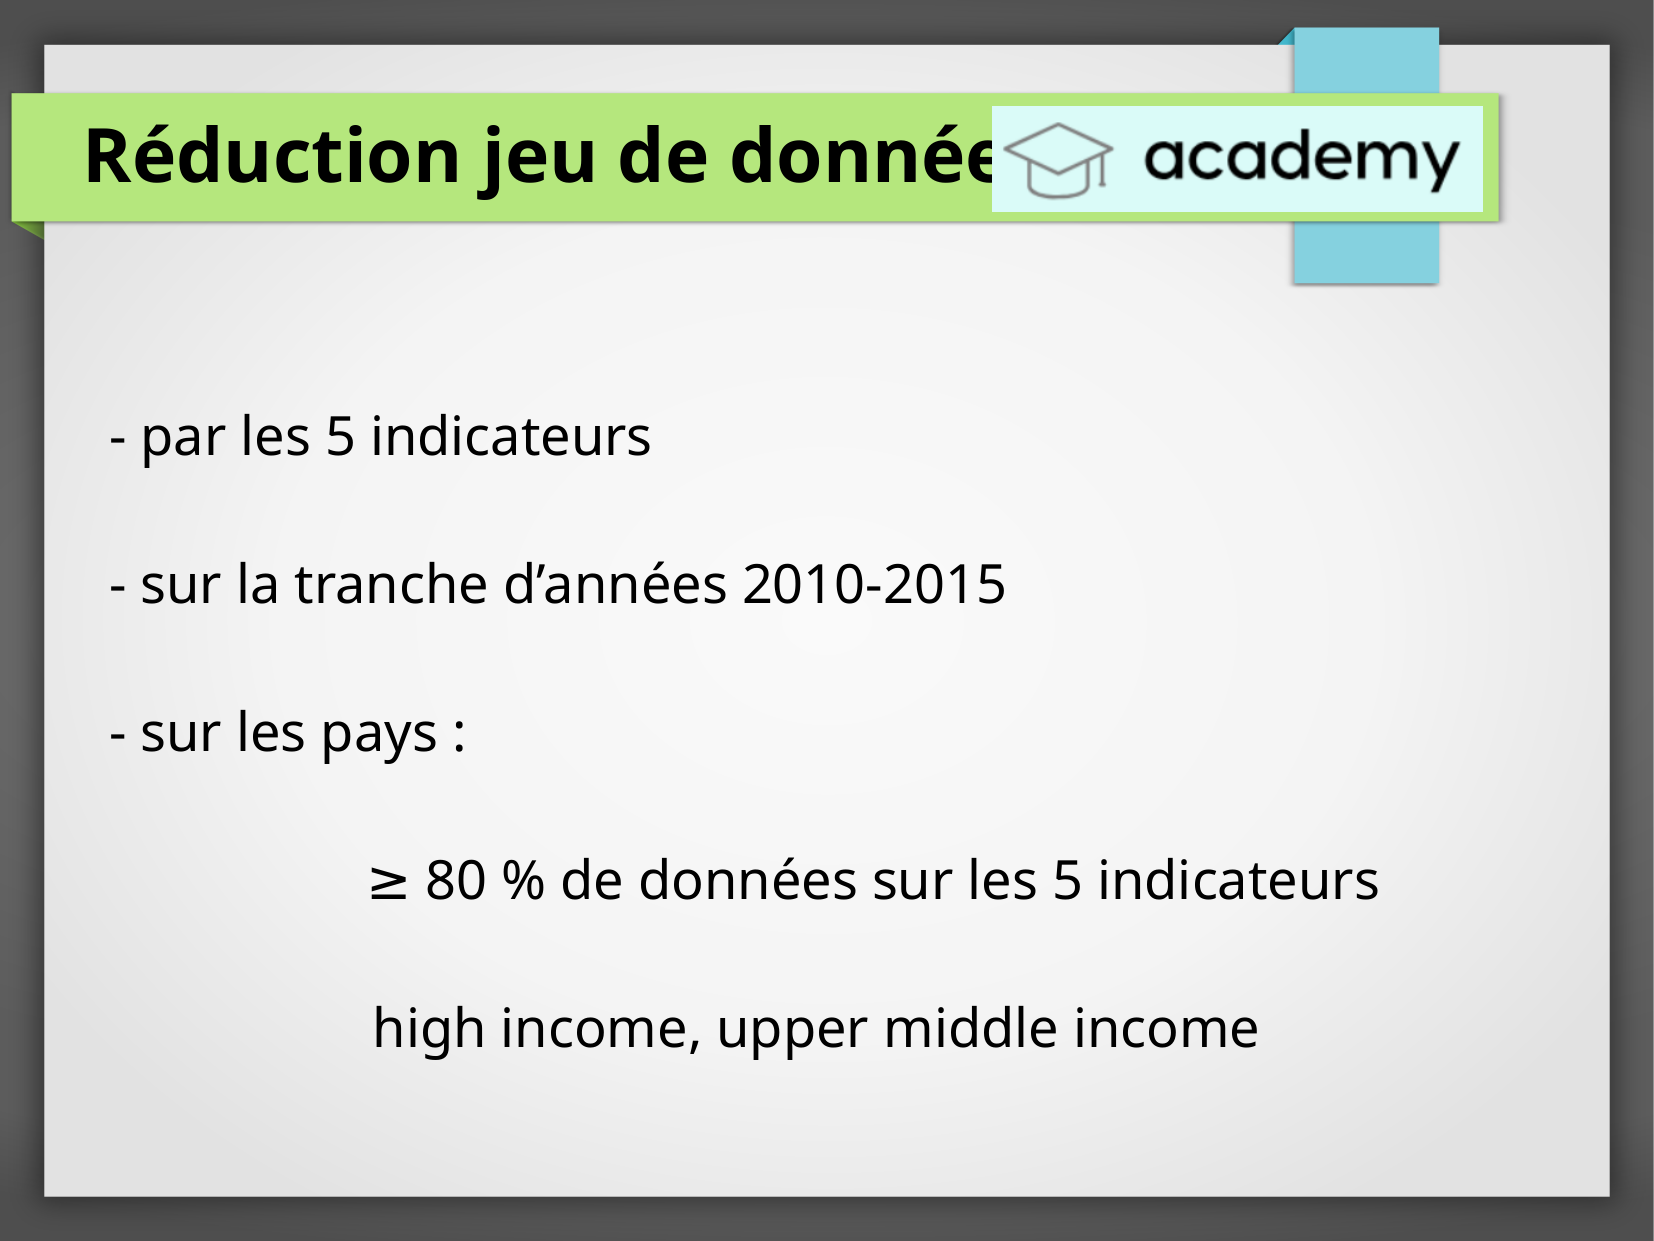

# Réduction jeu de données
- par les 5 indicateurs
- sur la tranche d’années 2010-2015
- sur les pays :
 			≥ 80 % de données sur les 5 indicateurs
 			 high income, upper middle income